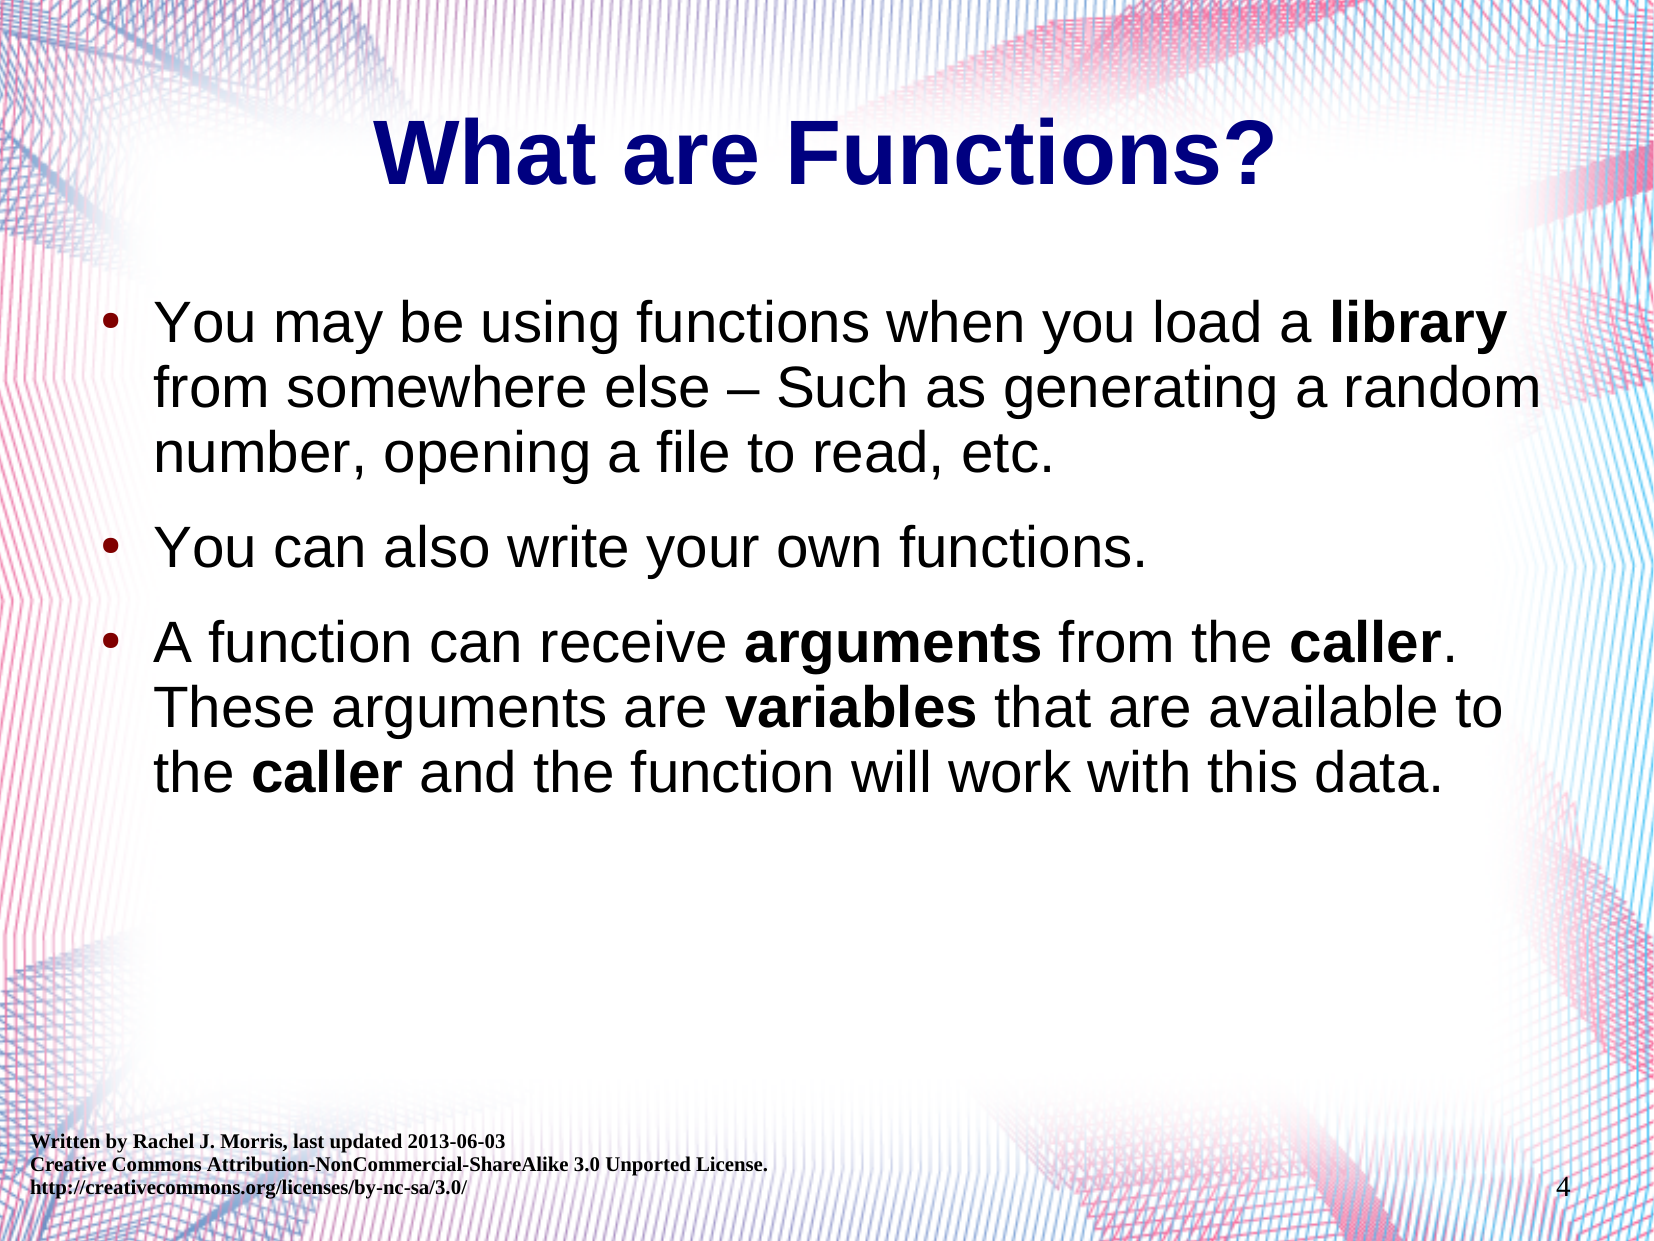

# What are Functions?
You may be using functions when you load a library from somewhere else – Such as generating a random number, opening a file to read, etc.
You can also write your own functions.
A function can receive arguments from the caller. These arguments are variables that are available to the caller and the function will work with this data.
4